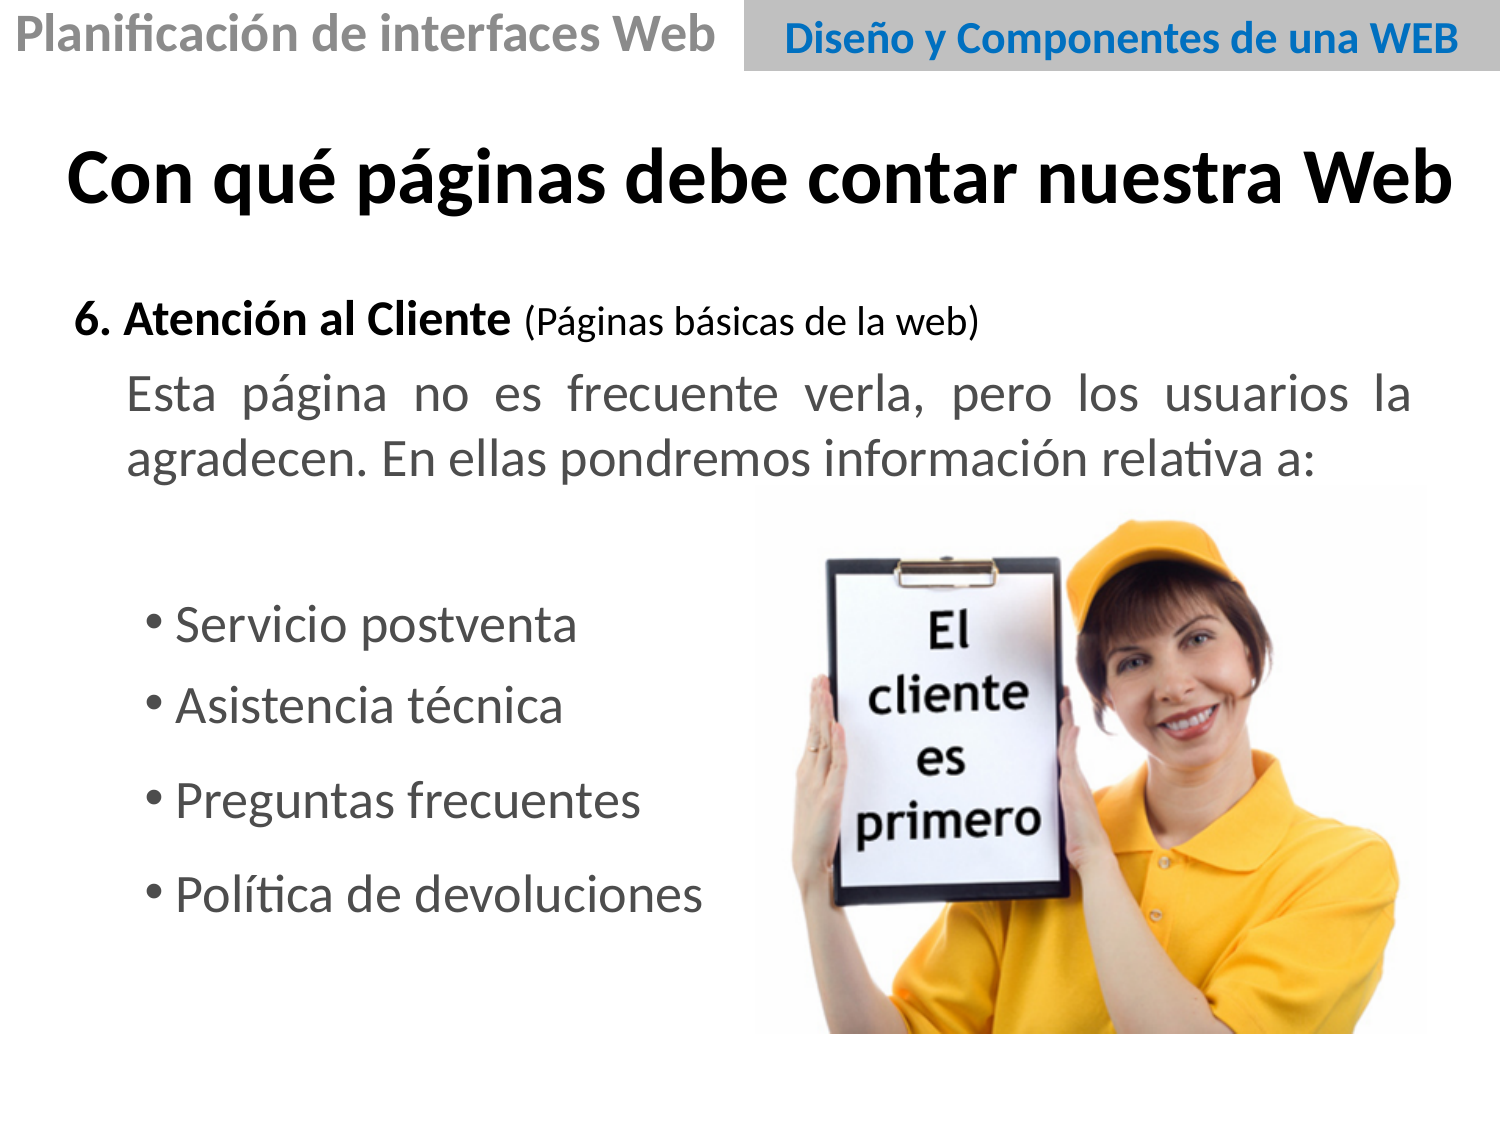

# Planificación de interfaces Web
Diseño y Componentes de una WEB
Con qué páginas debe contar nuestra Web
6. Atención al Cliente (Páginas básicas de la web)
Esta página no es frecuente verla, pero los usuarios la agradecen. En ellas pondremos información relativa a:
 Servicio postventa
 Asistencia técnica
 Preguntas frecuentes
 Política de devoluciones